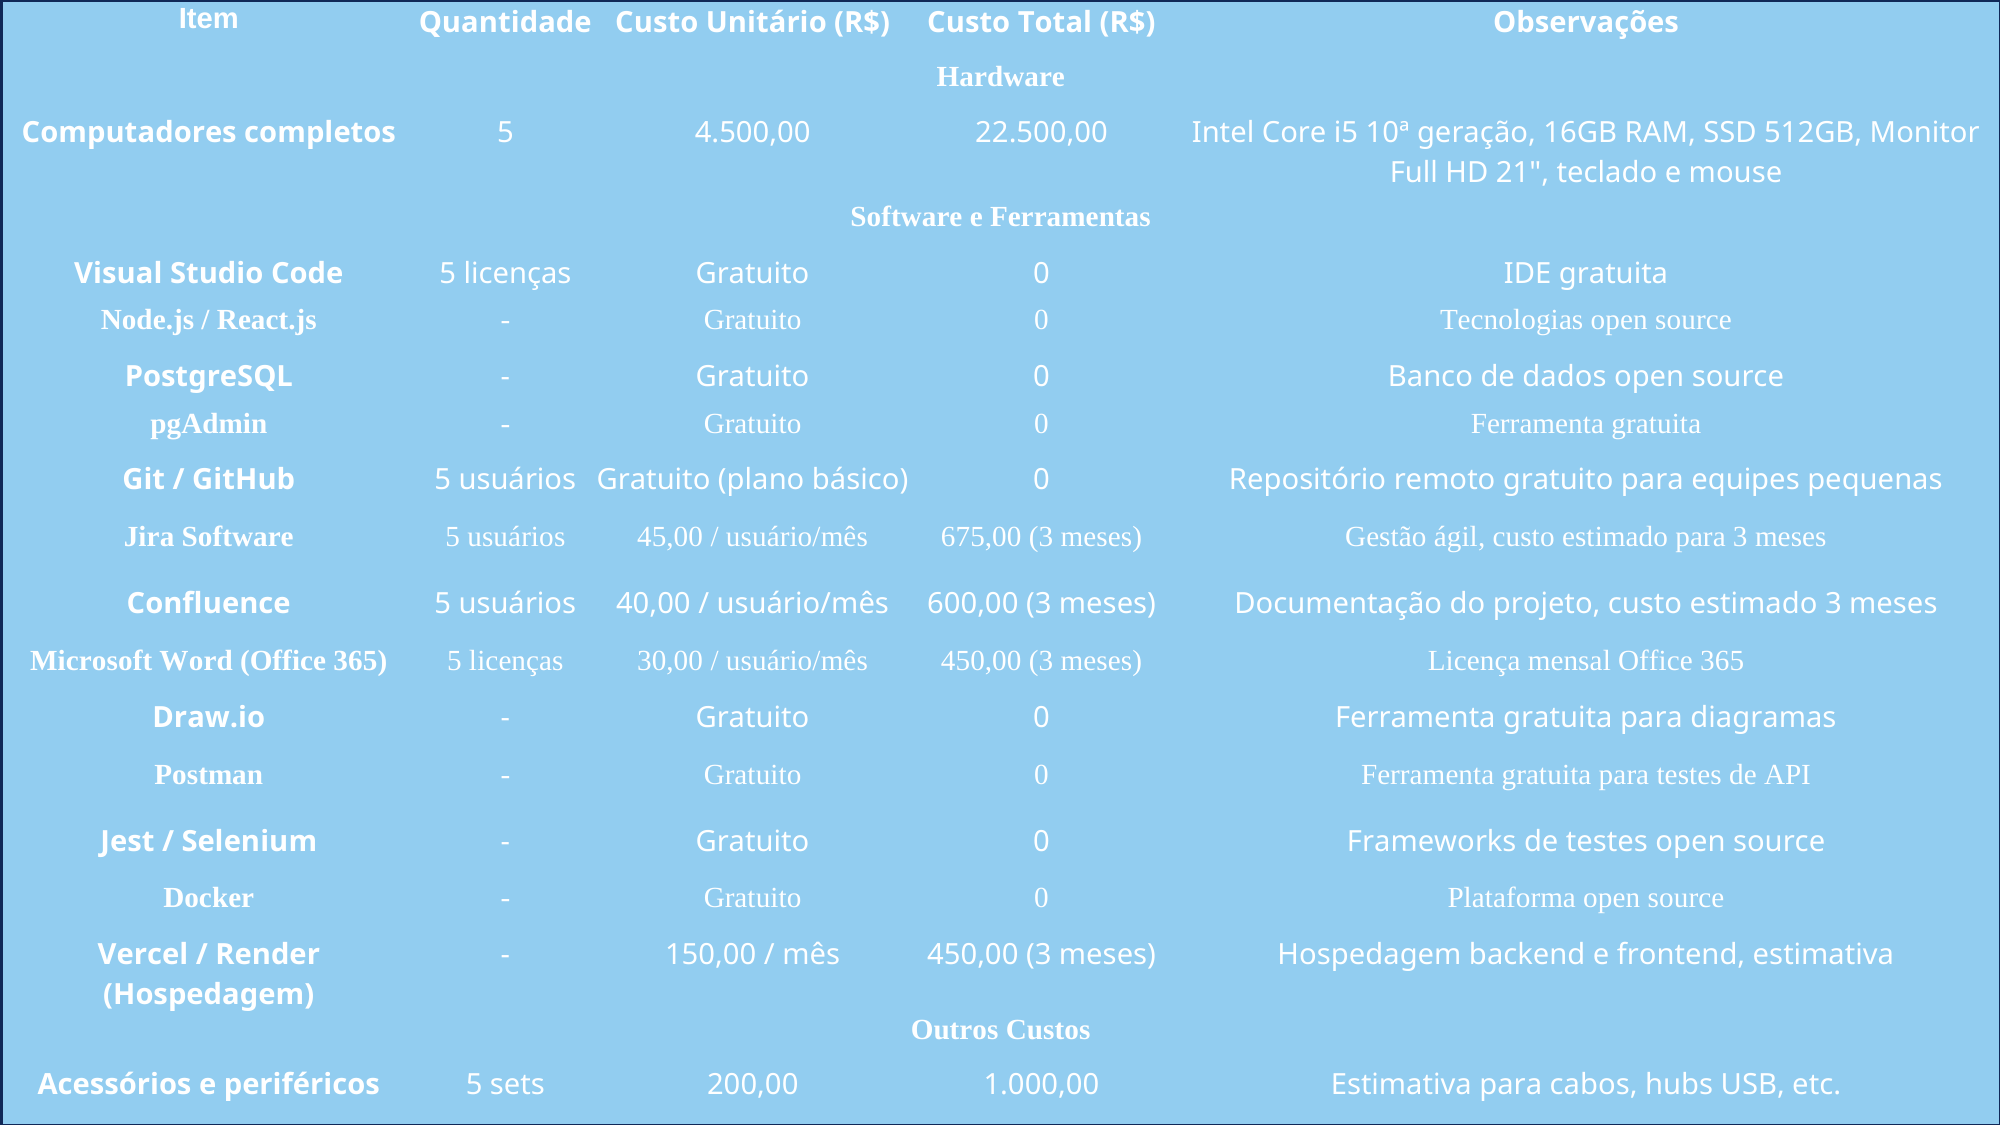

| Item | Quantidade | Custo Unitário (R$) | Custo Total (R$) | Observações |
| --- | --- | --- | --- | --- |
| Hardware | | | | |
| Computadores completos | 5 | 4.500,00 | 22.500,00 | Intel Core i5 10ª geração, 16GB RAM, SSD 512GB, Monitor Full HD 21", teclado e mouse |
| Software e Ferramentas | | | | |
| Visual Studio Code | 5 licenças | Gratuito | 0 | IDE gratuita |
| Node.js / React.js | - | Gratuito | 0 | Tecnologias open source |
| PostgreSQL | - | Gratuito | 0 | Banco de dados open source |
| pgAdmin | - | Gratuito | 0 | Ferramenta gratuita |
| Git / GitHub | 5 usuários | Gratuito (plano básico) | 0 | Repositório remoto gratuito para equipes pequenas |
| Jira Software | 5 usuários | 45,00 / usuário/mês | 675,00 (3 meses) | Gestão ágil, custo estimado para 3 meses |
| Confluence | 5 usuários | 40,00 / usuário/mês | 600,00 (3 meses) | Documentação do projeto, custo estimado 3 meses |
| Microsoft Word (Office 365) | 5 licenças | 30,00 / usuário/mês | 450,00 (3 meses) | Licença mensal Office 365 |
| Draw.io | - | Gratuito | 0 | Ferramenta gratuita para diagramas |
| Postman | - | Gratuito | 0 | Ferramenta gratuita para testes de API |
| Jest / Selenium | - | Gratuito | 0 | Frameworks de testes open source |
| Docker | - | Gratuito | 0 | Plataforma open source |
| Vercel / Render (Hospedagem) | - | 150,00 / mês | 450,00 (3 meses) | Hospedagem backend e frontend, estimativa |
| Outros Custos | | | | |
| Acessórios e periféricos | 5 sets | 200,00 | 1.000,00 | Estimativa para cabos, hubs USB, etc. |